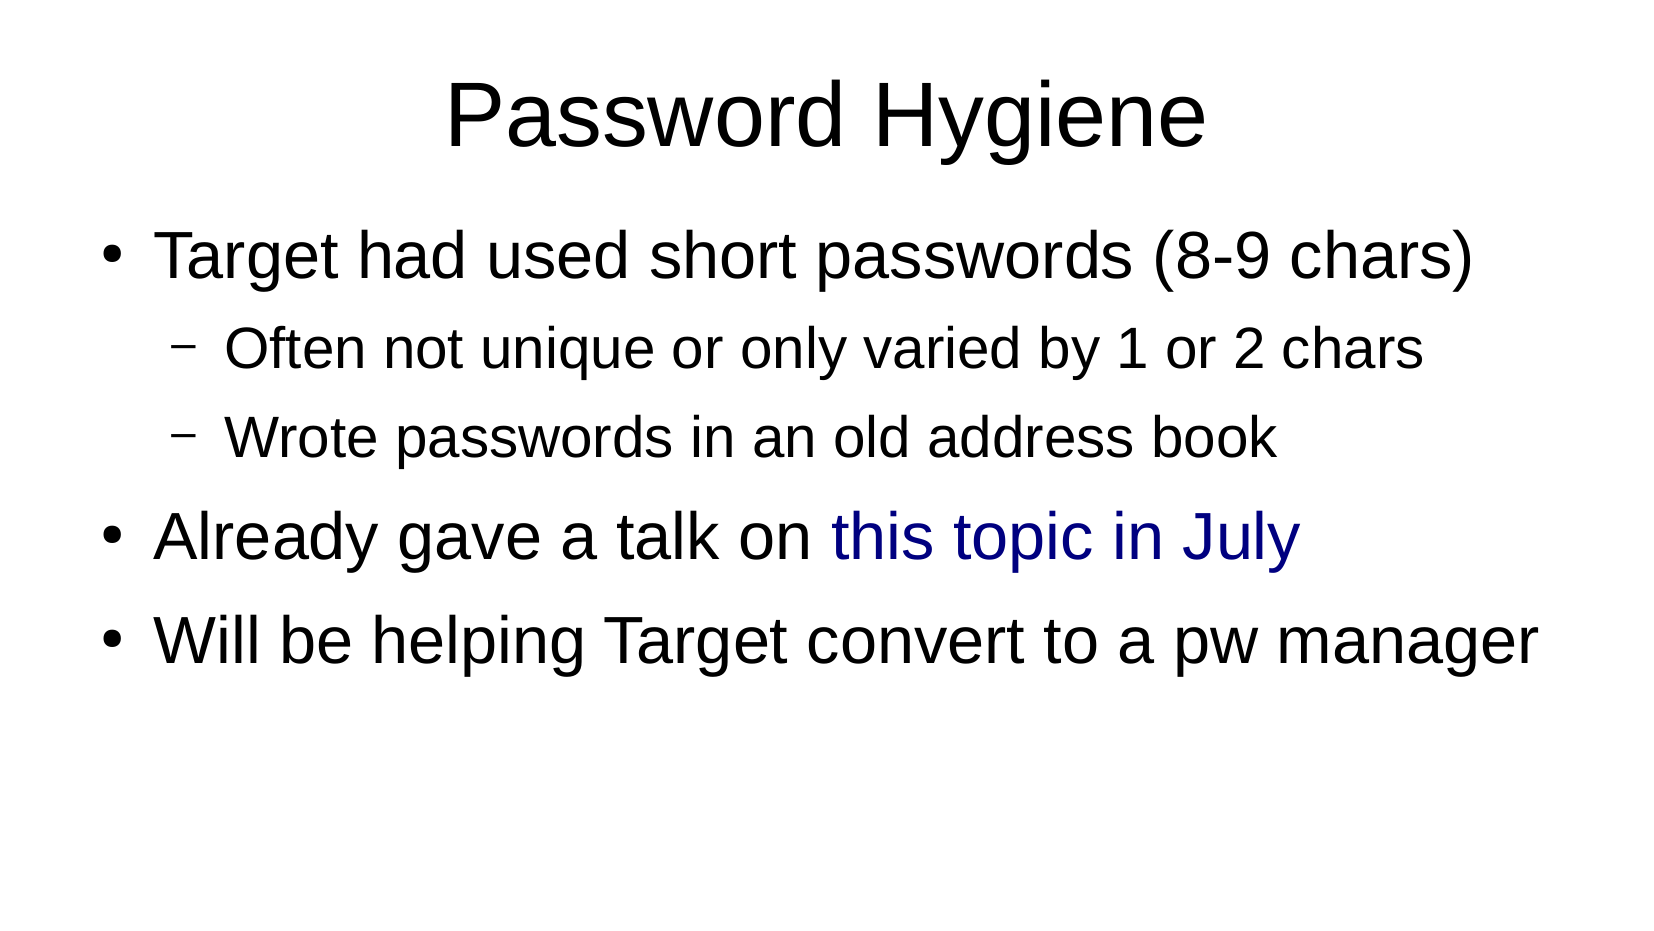

# Password Hygiene
Target had used short passwords (8-9 chars)
Often not unique or only varied by 1 or 2 chars
Wrote passwords in an old address book
Already gave a talk on this topic in July
Will be helping Target convert to a pw manager